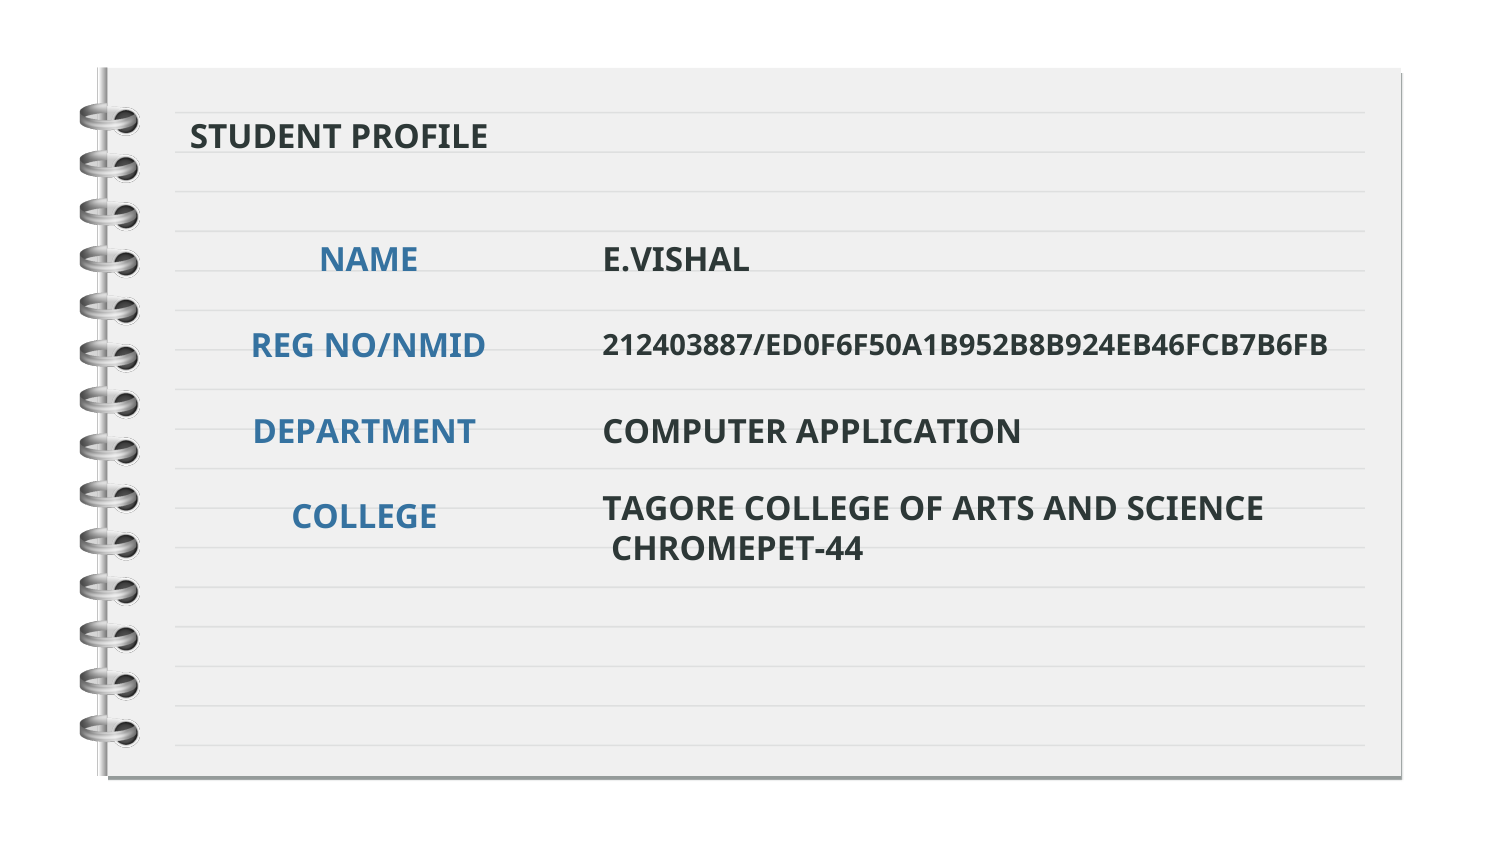

STUDENT PROFILE
# NAME
E.VISHAL
REG NO/NMID
212403887/ED0F6F50A1B952B8B924EB46FCB7B6FB
DEPARTMENT
COMPUTER APPLICATION
COLLEGE
TAGORE COLLEGE OF ARTS AND SCIENCE CHROMEPET-44